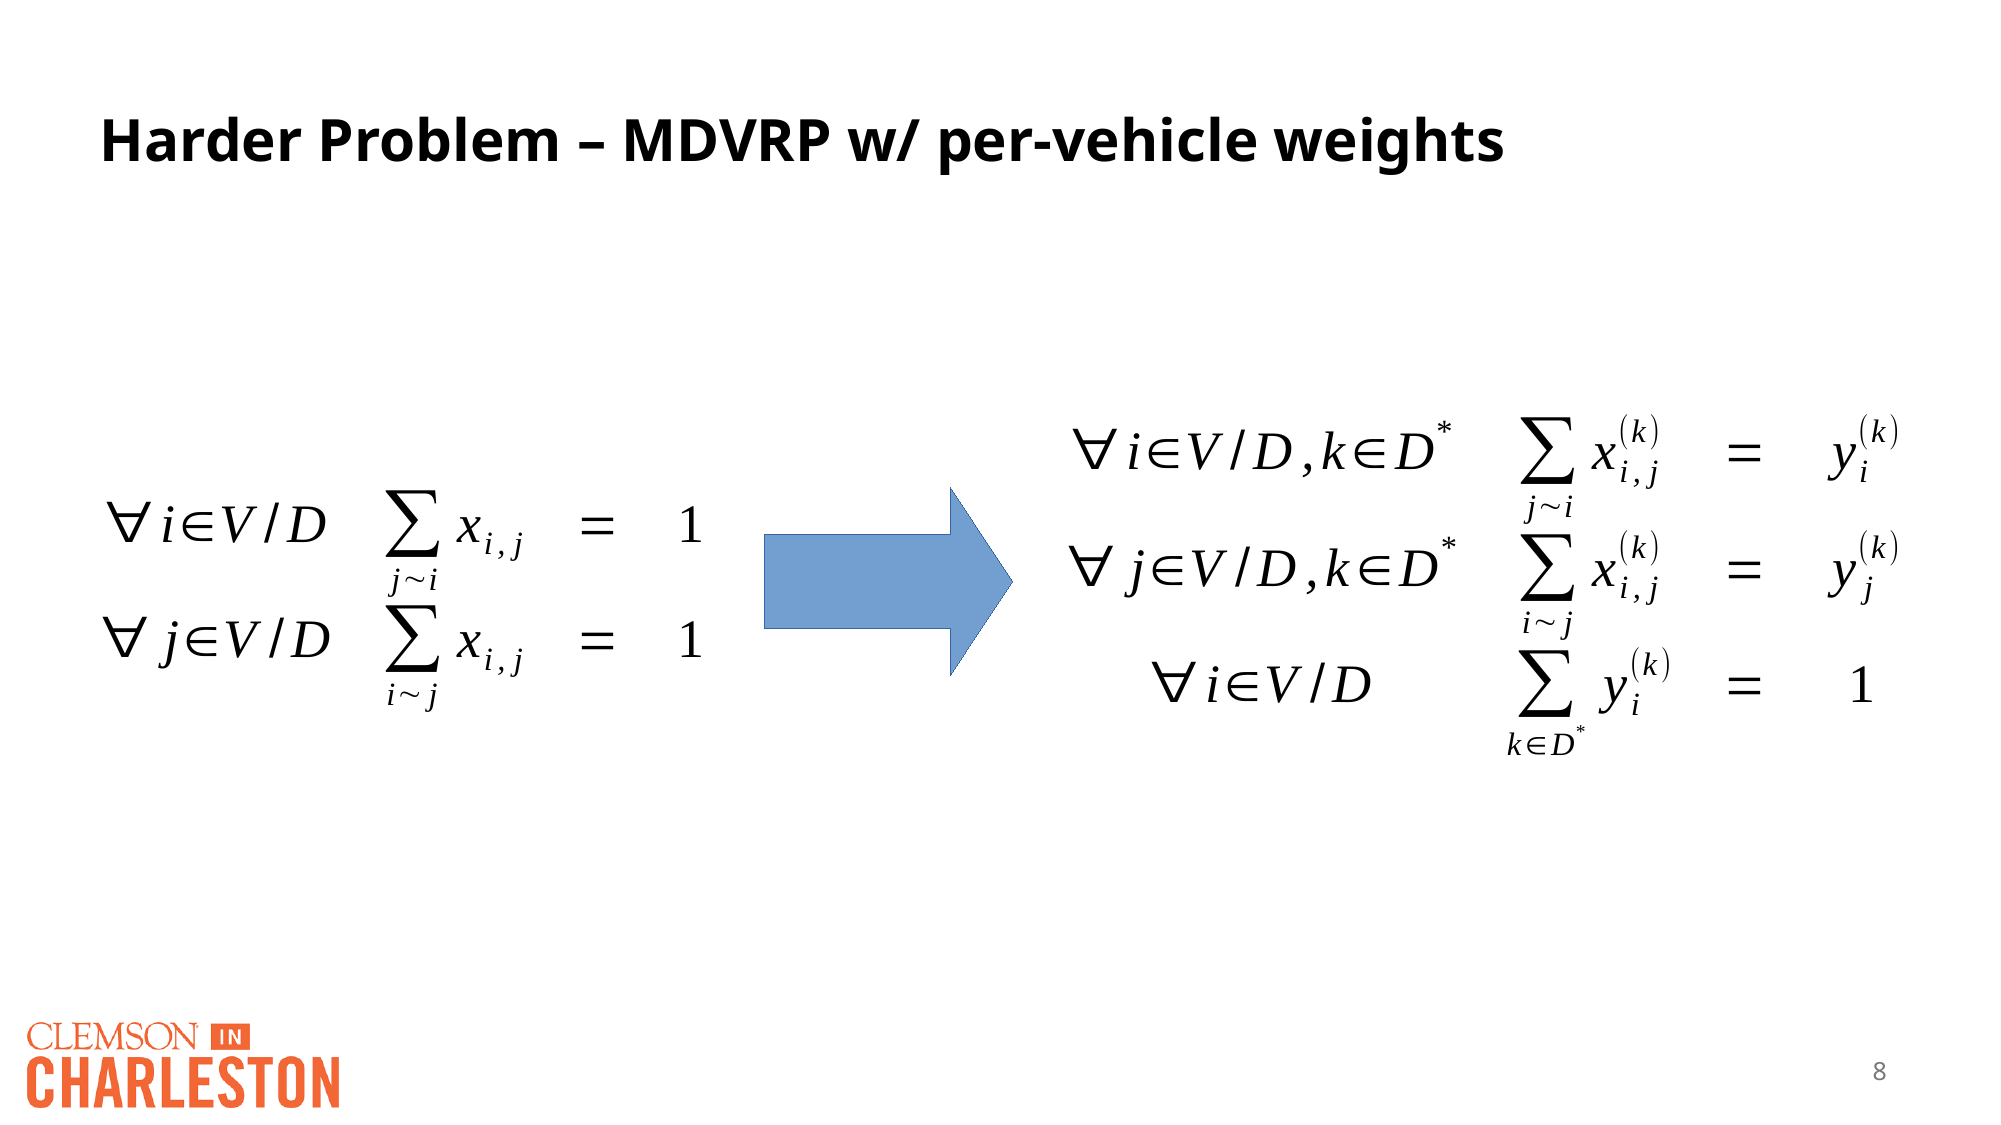

# Harder Problem – MDVRP w/ per-vehicle weights
8